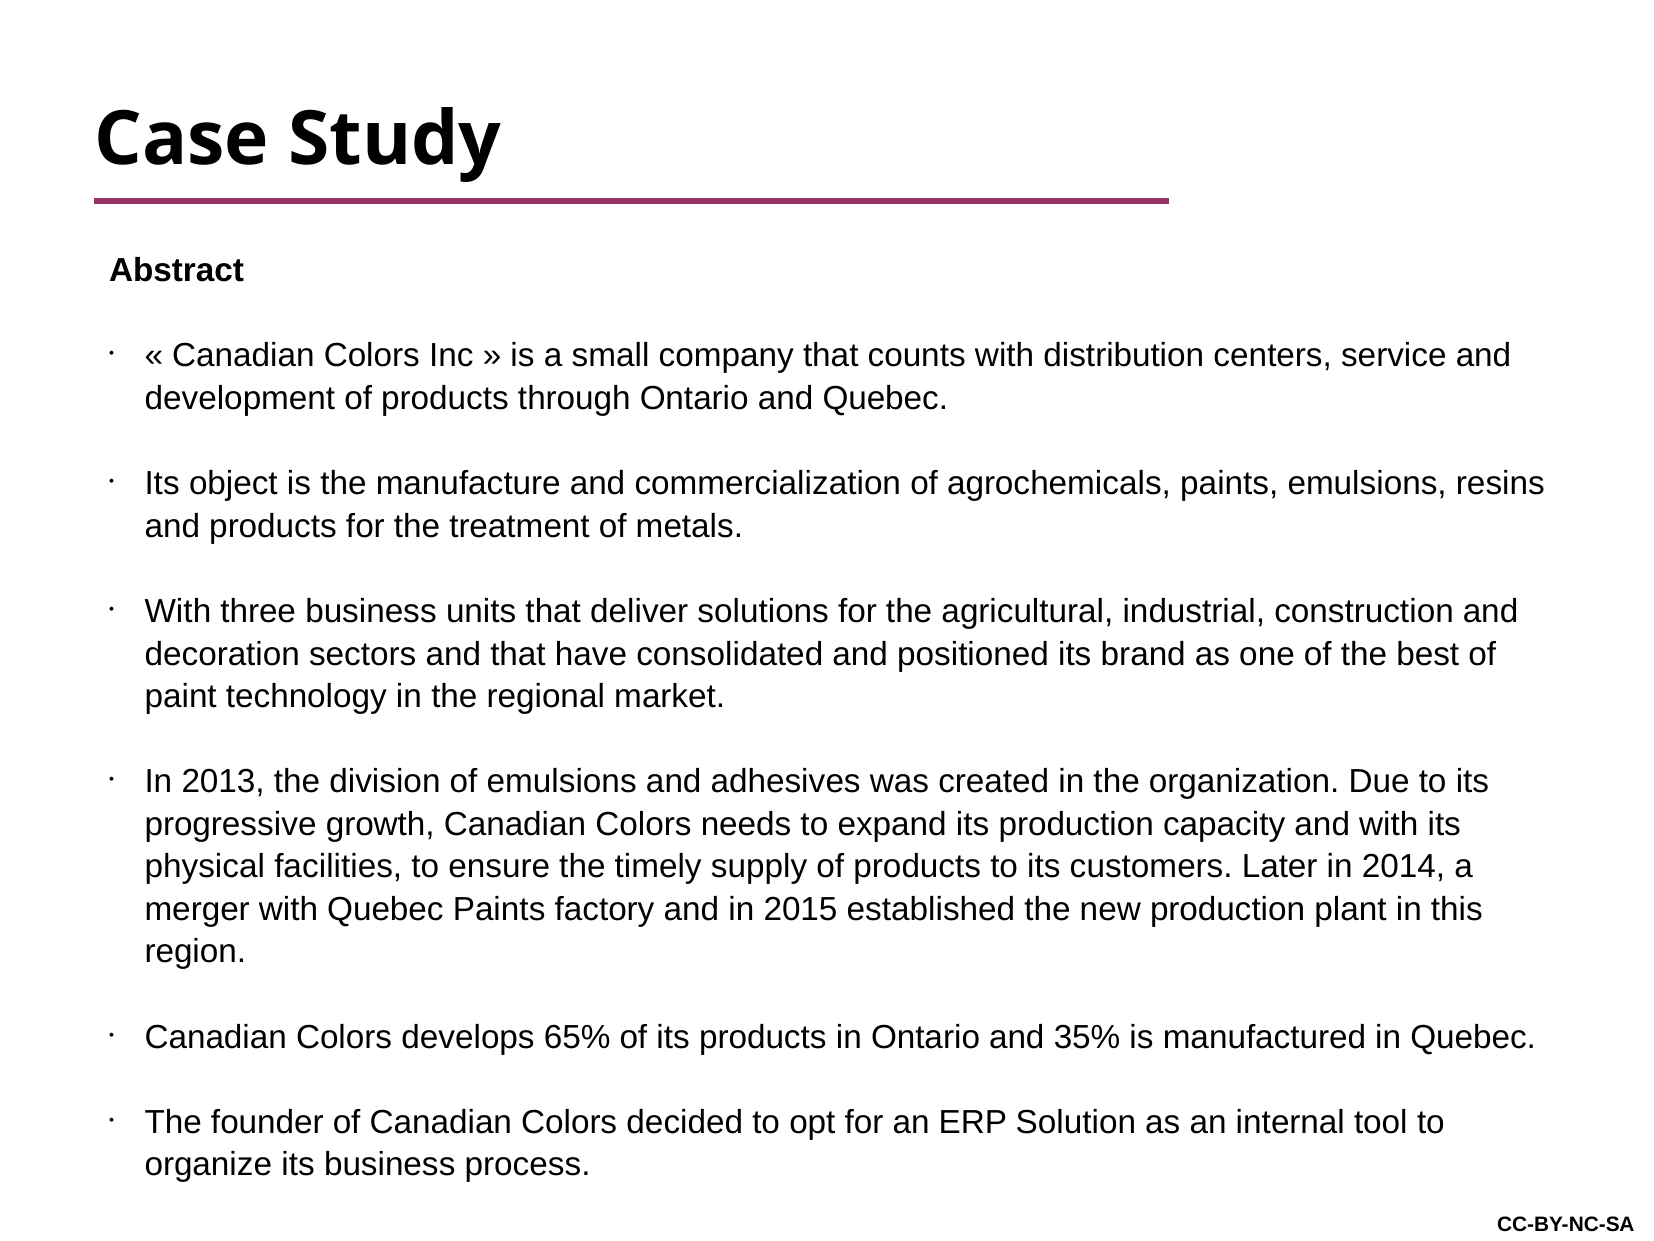

# Case Study
Abstract
« Canadian Colors Inc » is a small company that counts with distribution centers, service and development of products through Ontario and Quebec.
Its object is the manufacture and commercialization of agrochemicals, paints, emulsions, resins and products for the treatment of metals.
With three business units that deliver solutions for the agricultural, industrial, construction and decoration sectors and that have consolidated and positioned its brand as one of the best of paint technology in the regional market.
In 2013, the division of emulsions and adhesives was created in the organization. Due to its progressive growth, Canadian Colors needs to expand its production capacity and with its physical facilities, to ensure the timely supply of products to its customers. Later in 2014, a merger with Quebec Paints factory and in 2015 established the new production plant in this region.
Canadian Colors develops 65% of its products in Ontario and 35% is manufactured in Quebec.
The founder of Canadian Colors decided to opt for an ERP Solution as an internal tool to organize its business process.
CC-BY-NC-SA